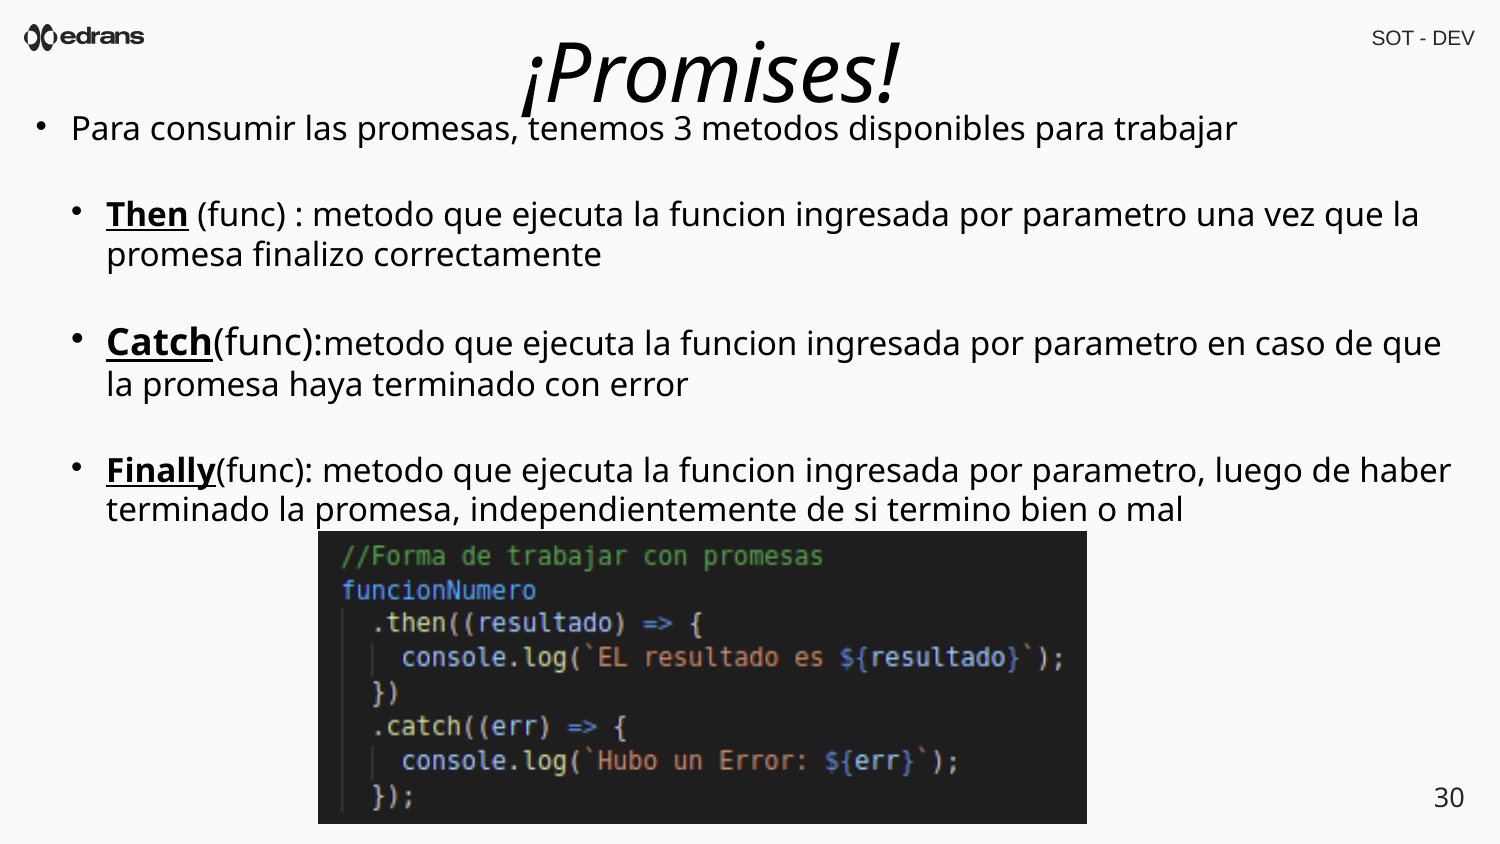

¡Promises!
SOT - DEV
Para consumir las promesas, tenemos 3 metodos disponibles para trabajar
Then (func) : metodo que ejecuta la funcion ingresada por parametro una vez que la promesa finalizo correctamente
Catch(func):metodo que ejecuta la funcion ingresada por parametro en caso de que la promesa haya terminado con error
Finally(func): metodo que ejecuta la funcion ingresada por parametro, luego de haber terminado la promesa, independientemente de si termino bien o mal
CONFIDENCIAL - EDRANS INTERNAL ONLY